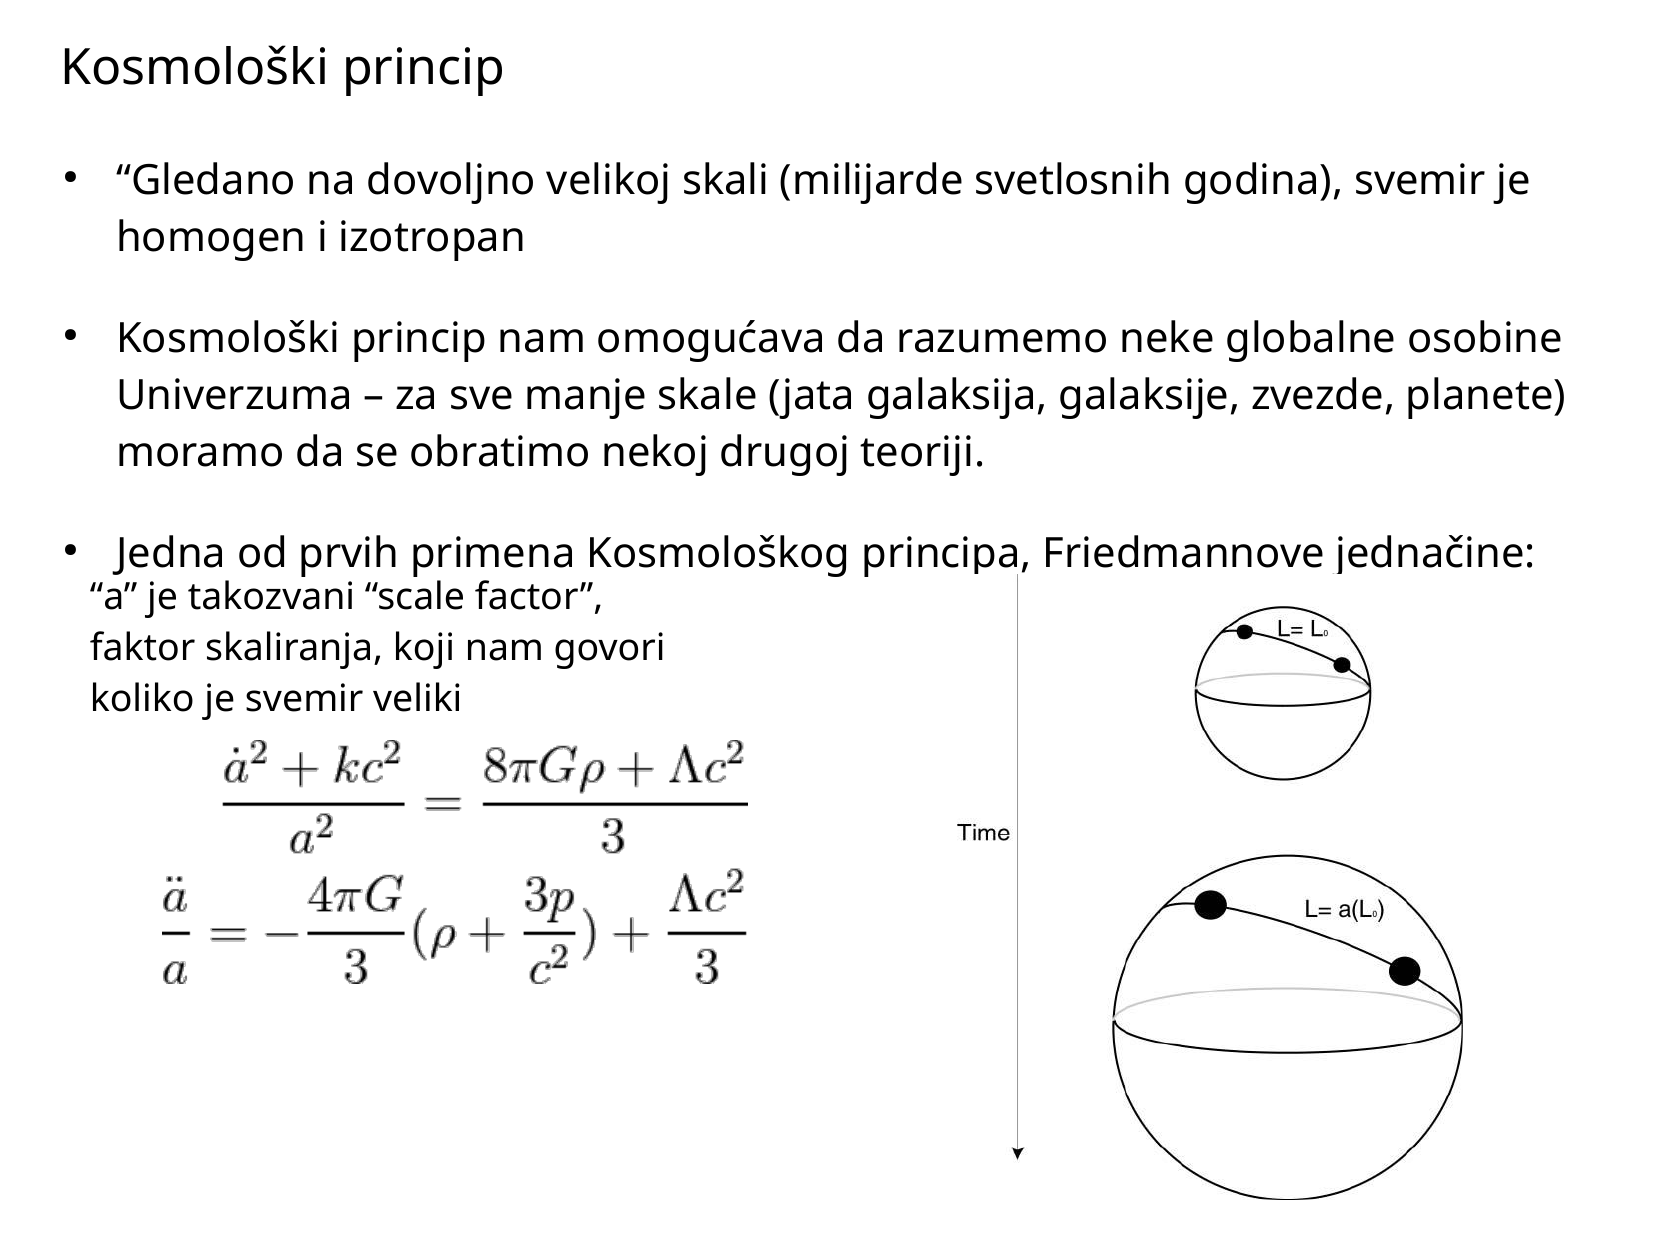

# Kosmološki princip
“Gledano na dovoljno velikoj skali (milijarde svetlosnih godina), svemir je homogen i izotropan
Kosmološki princip nam omogućava da razumemo neke globalne osobine Univerzuma – za sve manje skale (jata galaksija, galaksije, zvezde, planete) moramo da se obratimo nekoj drugoj teoriji.
Jedna od prvih primena Kosmološkog principa, Friedmannove jednačine:
“a” je takozvani “scale factor”, faktor skaliranja, koji nam govori koliko je svemir veliki